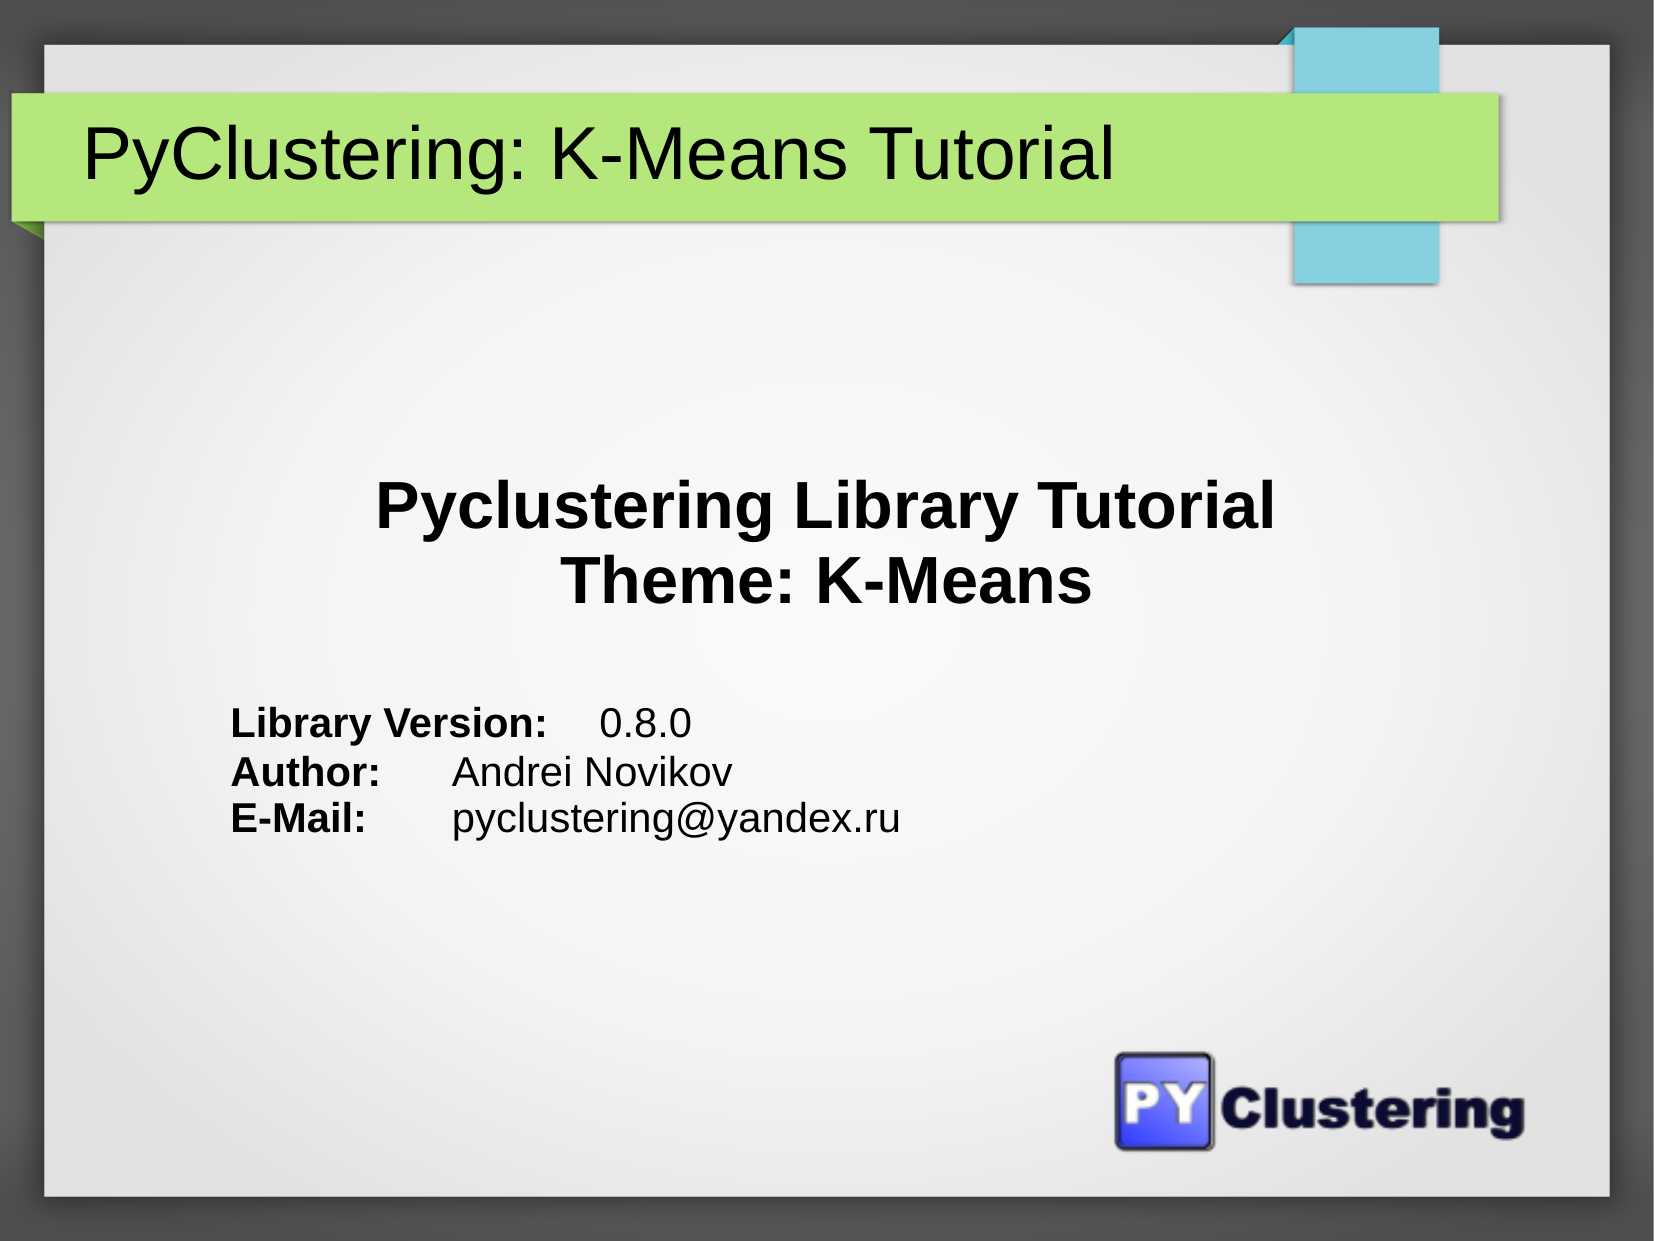

# PyClustering: K-Means Tutorial
Pyclustering Library Tutorial
Theme: K-Means
		Library Version: 	0.8.0
		Author: 	Andrei Novikov
		E-Mail: 	pyclustering@yandex.ru